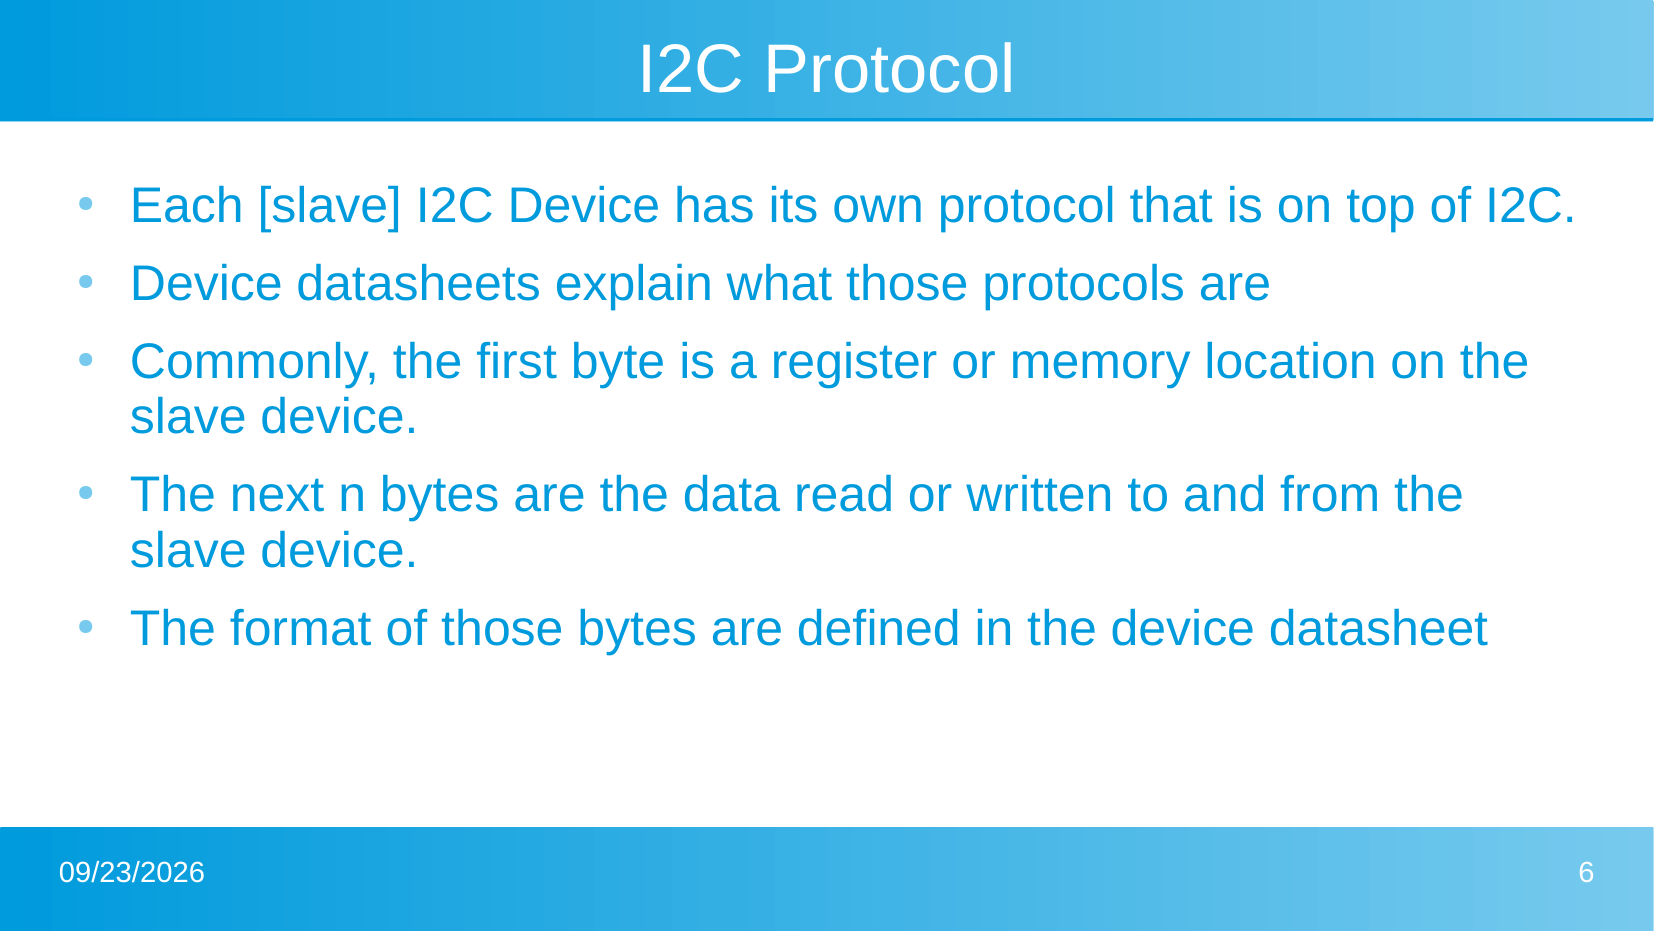

# I2C Protocol
Each [slave] I2C Device has its own protocol that is on top of I2C.
Device datasheets explain what those protocols are
Commonly, the first byte is a register or memory location on the slave device.
The next n bytes are the data read or written to and from the slave device.
The format of those bytes are defined in the device datasheet
6